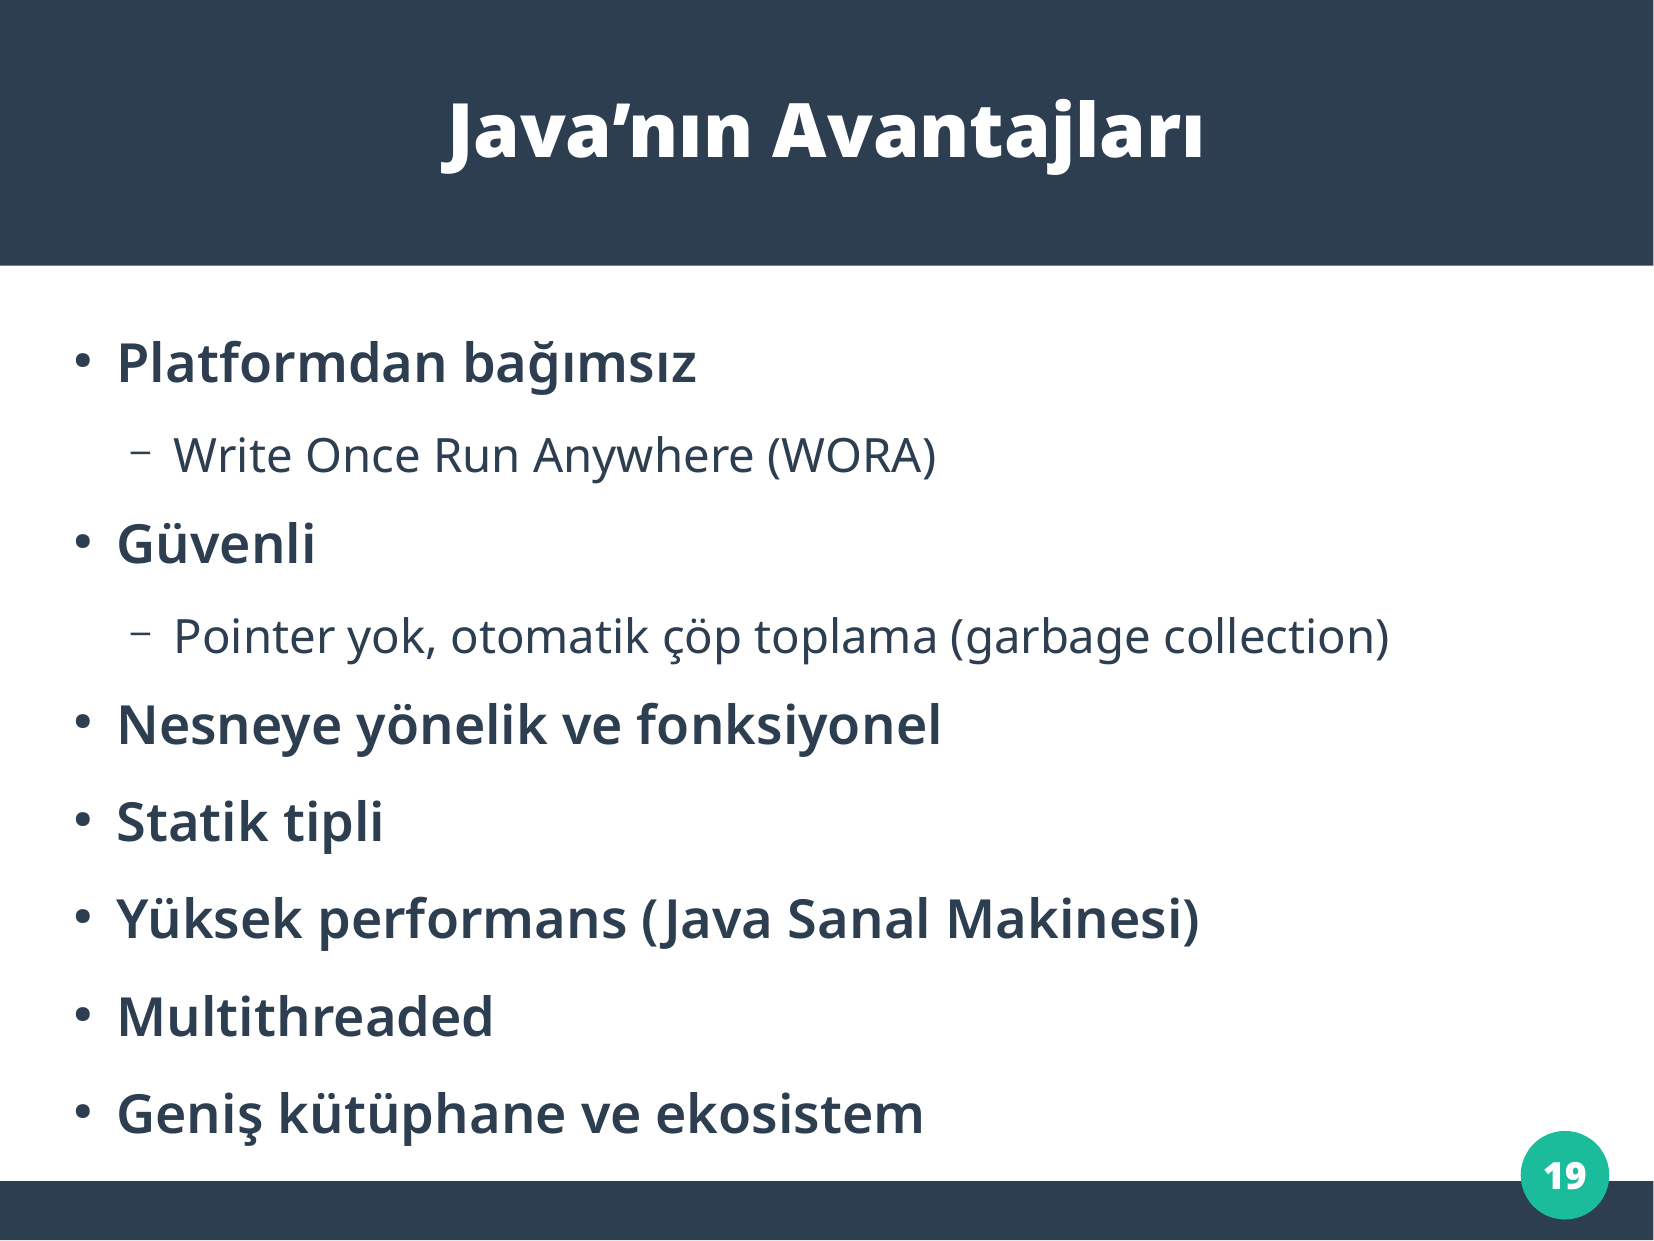

# Java’nın Avantajları
Platformdan bağımsız
Write Once Run Anywhere (WORA)
Güvenli
Pointer yok, otomatik çöp toplama (garbage collection)
Nesneye yönelik ve fonksiyonel
Statik tipli
Yüksek performans (Java Sanal Makinesi)
Multithreaded
Geniş kütüphane ve ekosistem
19